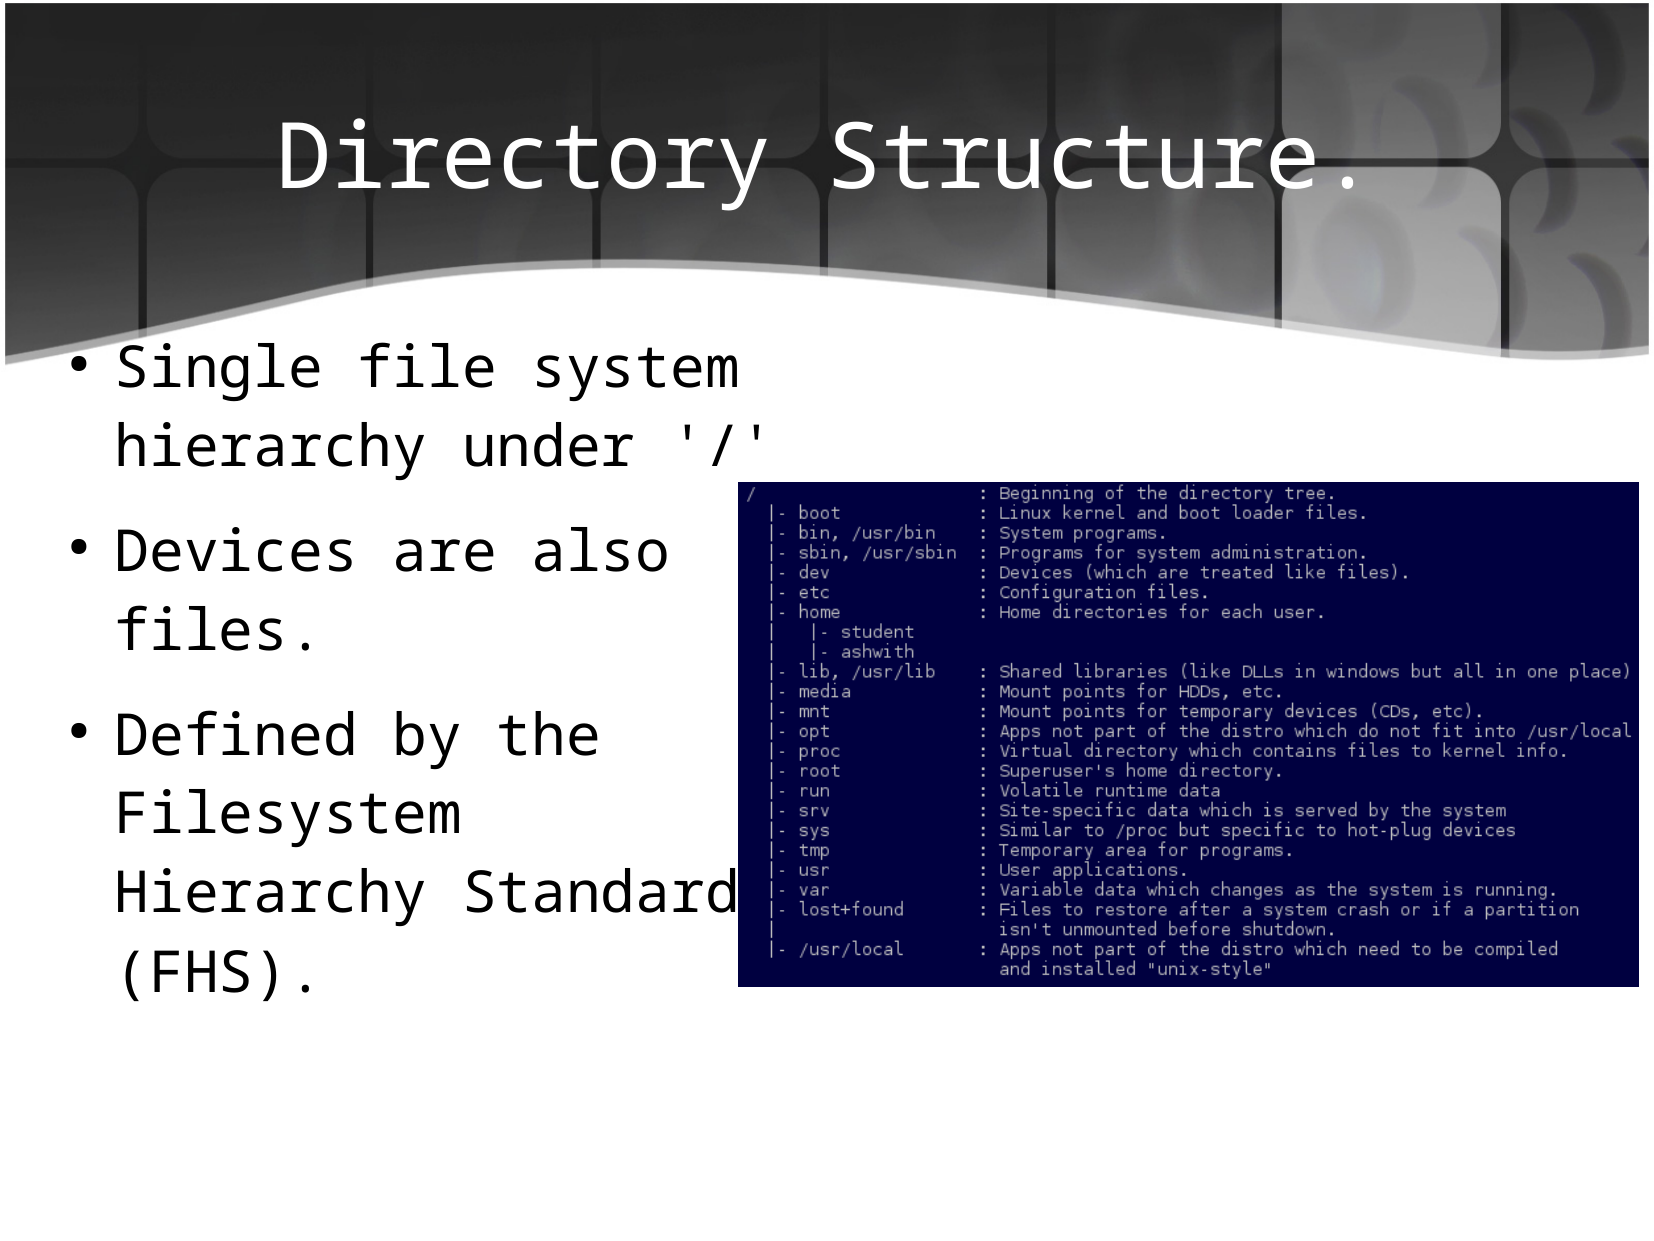

# Directory Structure.
Single file system hierarchy under '/'
Devices are also files.
Defined by the Filesystem Hierarchy Standard (FHS).